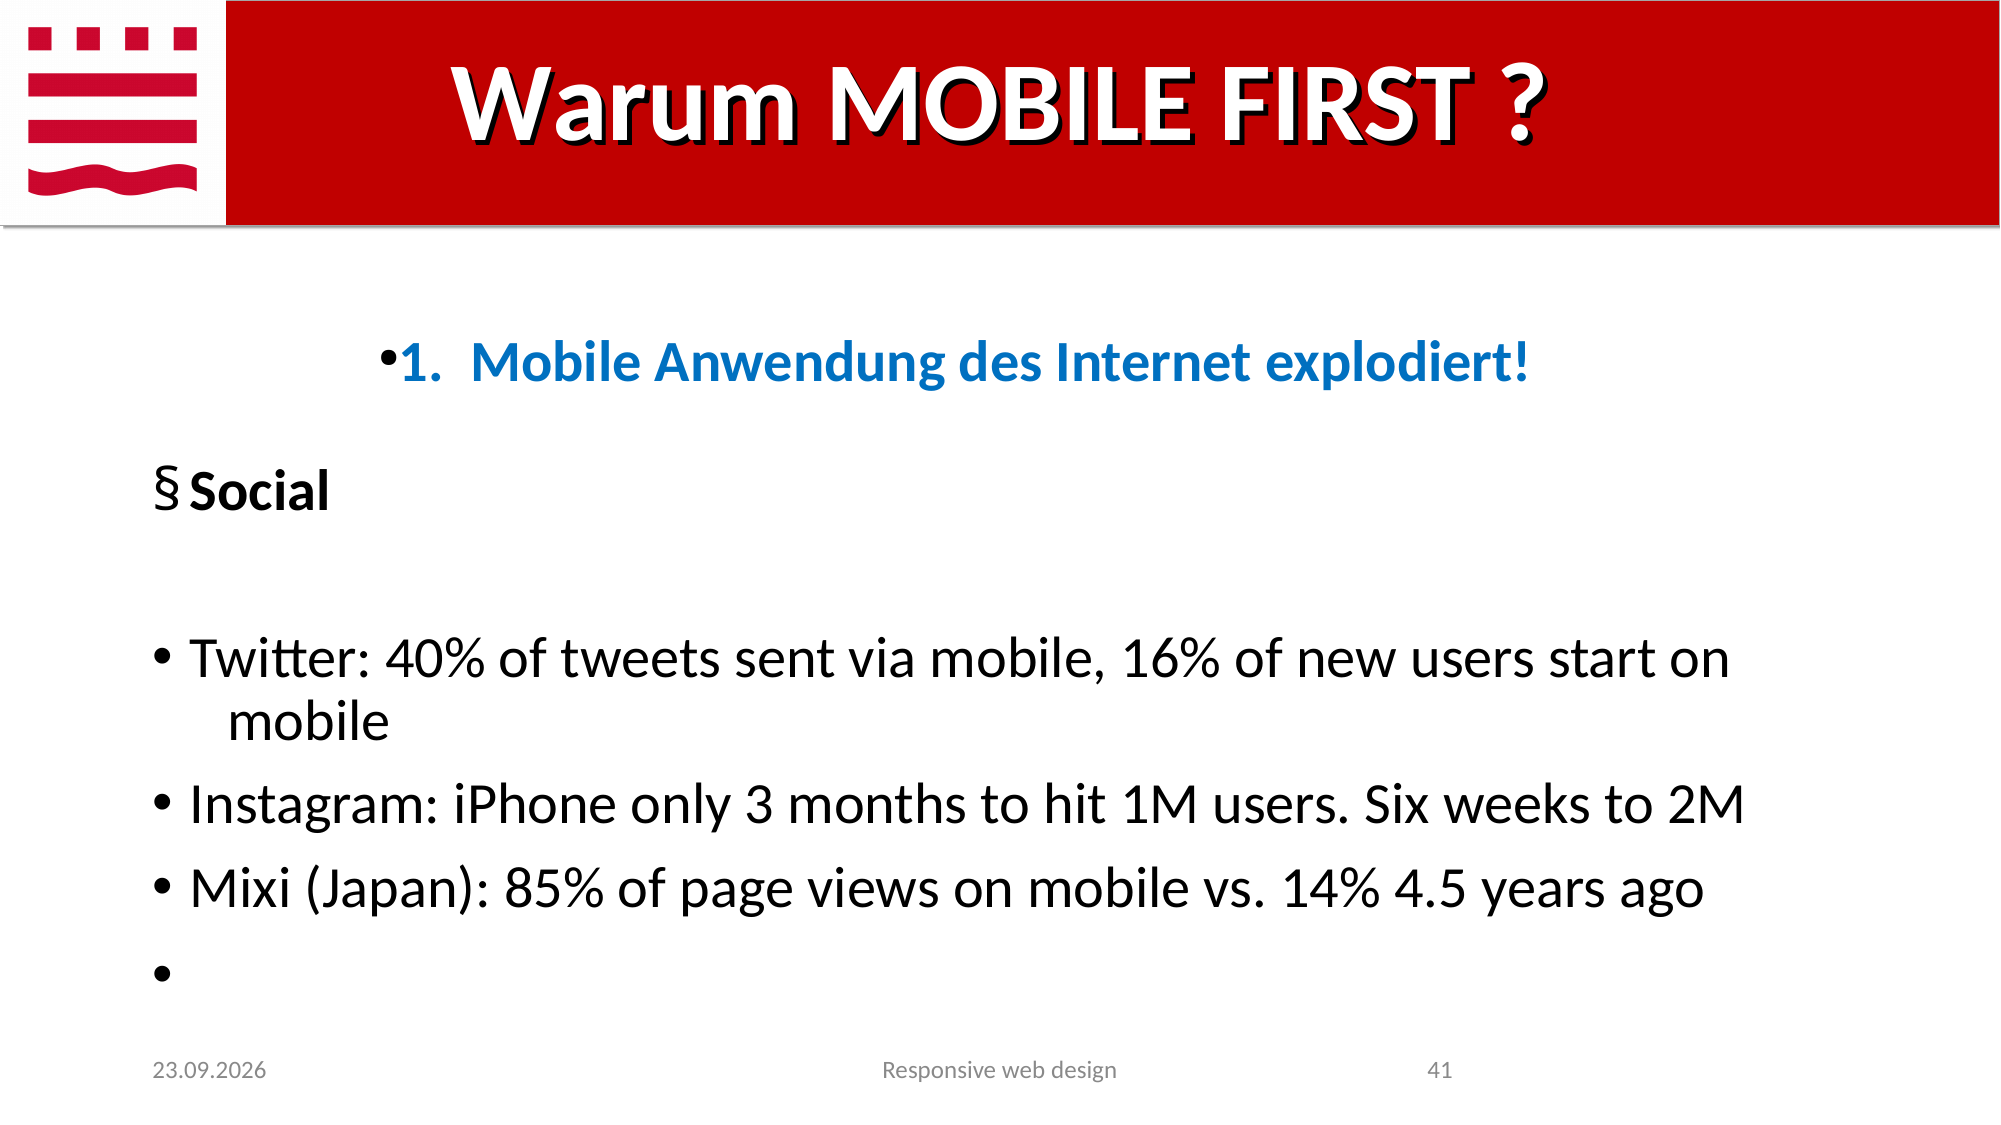

Warum MOBILE FIRST ?
# 1. Mobile Anwendung des Internet explodiert!
Social
Twitter: 40% of tweets sent via mobile, 16% of new users start on mobile
Instagram: iPhone only 3 months to hit 1M users. Six weeks to 2M
Mixi (Japan): 85% of page views on mobile vs. 14% 4.5 years ago
Responsive web design
41